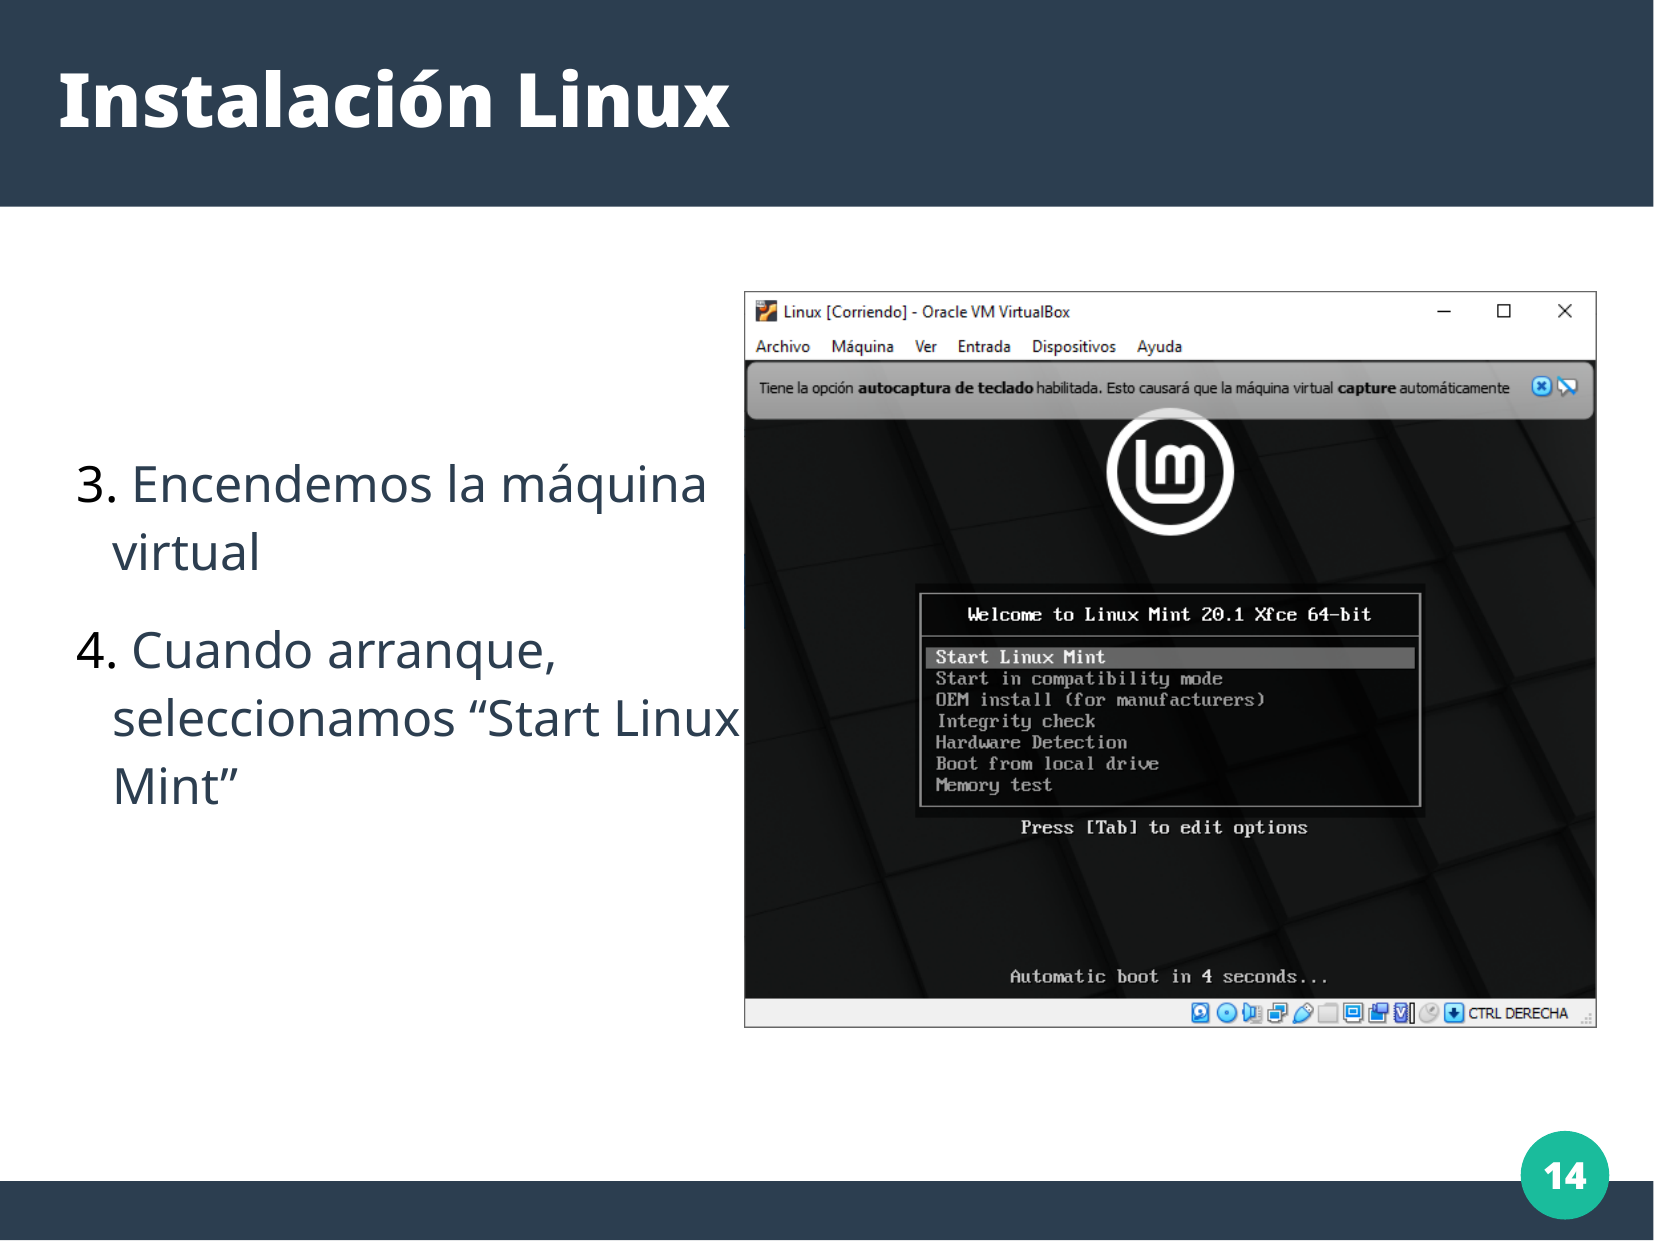

# Instalación Linux
 Encendemos la máquina virtual
 Cuando arranque, seleccionamos “Start Linux Mint”
14